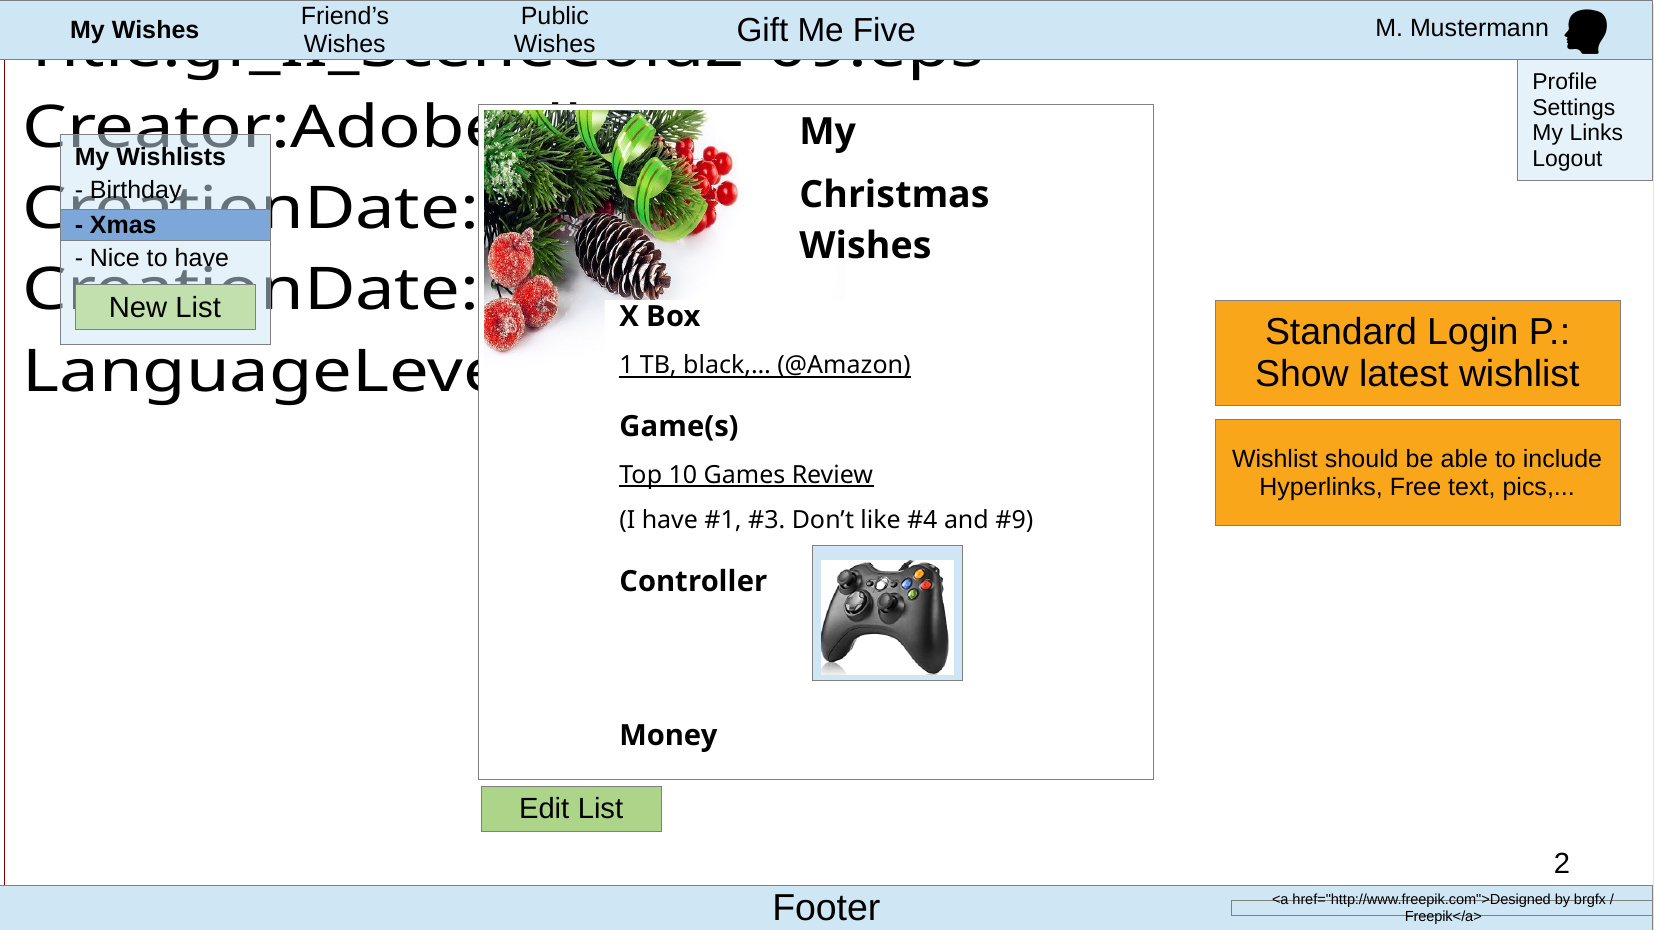

Gift Me Five
M. Mustermann
My Wishes
Friend’s Wishes
Public Wishes
Profile
Settings
My Links
Logout
My Wishlists
- Birthday
- X-Mas
- Nice to have
My
Christmas Wishes
- Xmas
New List
X Box
1 TB, black,… (@Amazon)
Game(s)
Top 10 Games Review
(I have #1, #3. Don’t like #4 and #9)
Controller
Money
Standard Login P.:
Show latest wishlist
Wishlist should be able to include Hyperlinks, Free text, pics,...
Edit List
2
Footer
<a href="http://www.freepik.com">Designed by brgfx / Freepik</a>